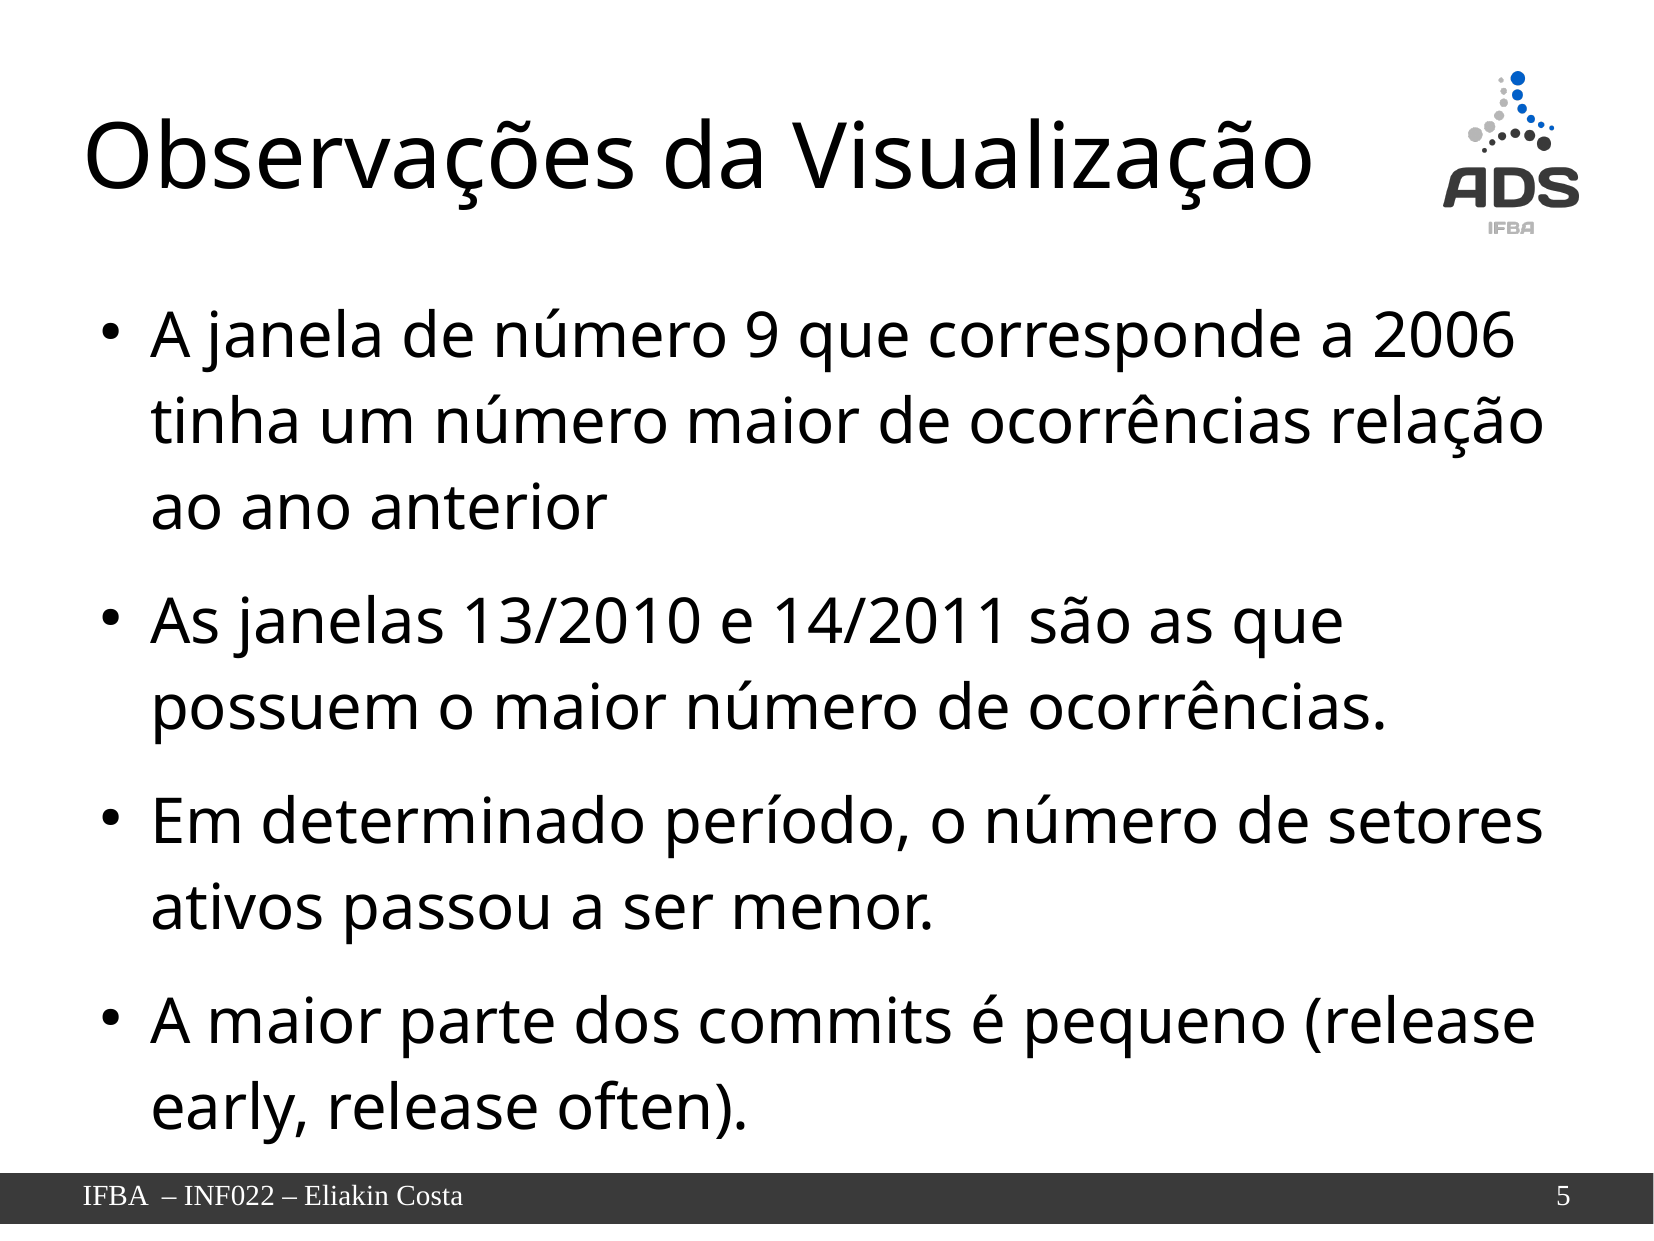

# Observações da Visualização
A janela de número 9 que corresponde a 2006 tinha um número maior de ocorrências relação ao ano anterior
As janelas 13/2010 e 14/2011 são as que possuem o maior número de ocorrências.
Em determinado período, o número de setores ativos passou a ser menor.
A maior parte dos commits é pequeno (release early, release often).
5